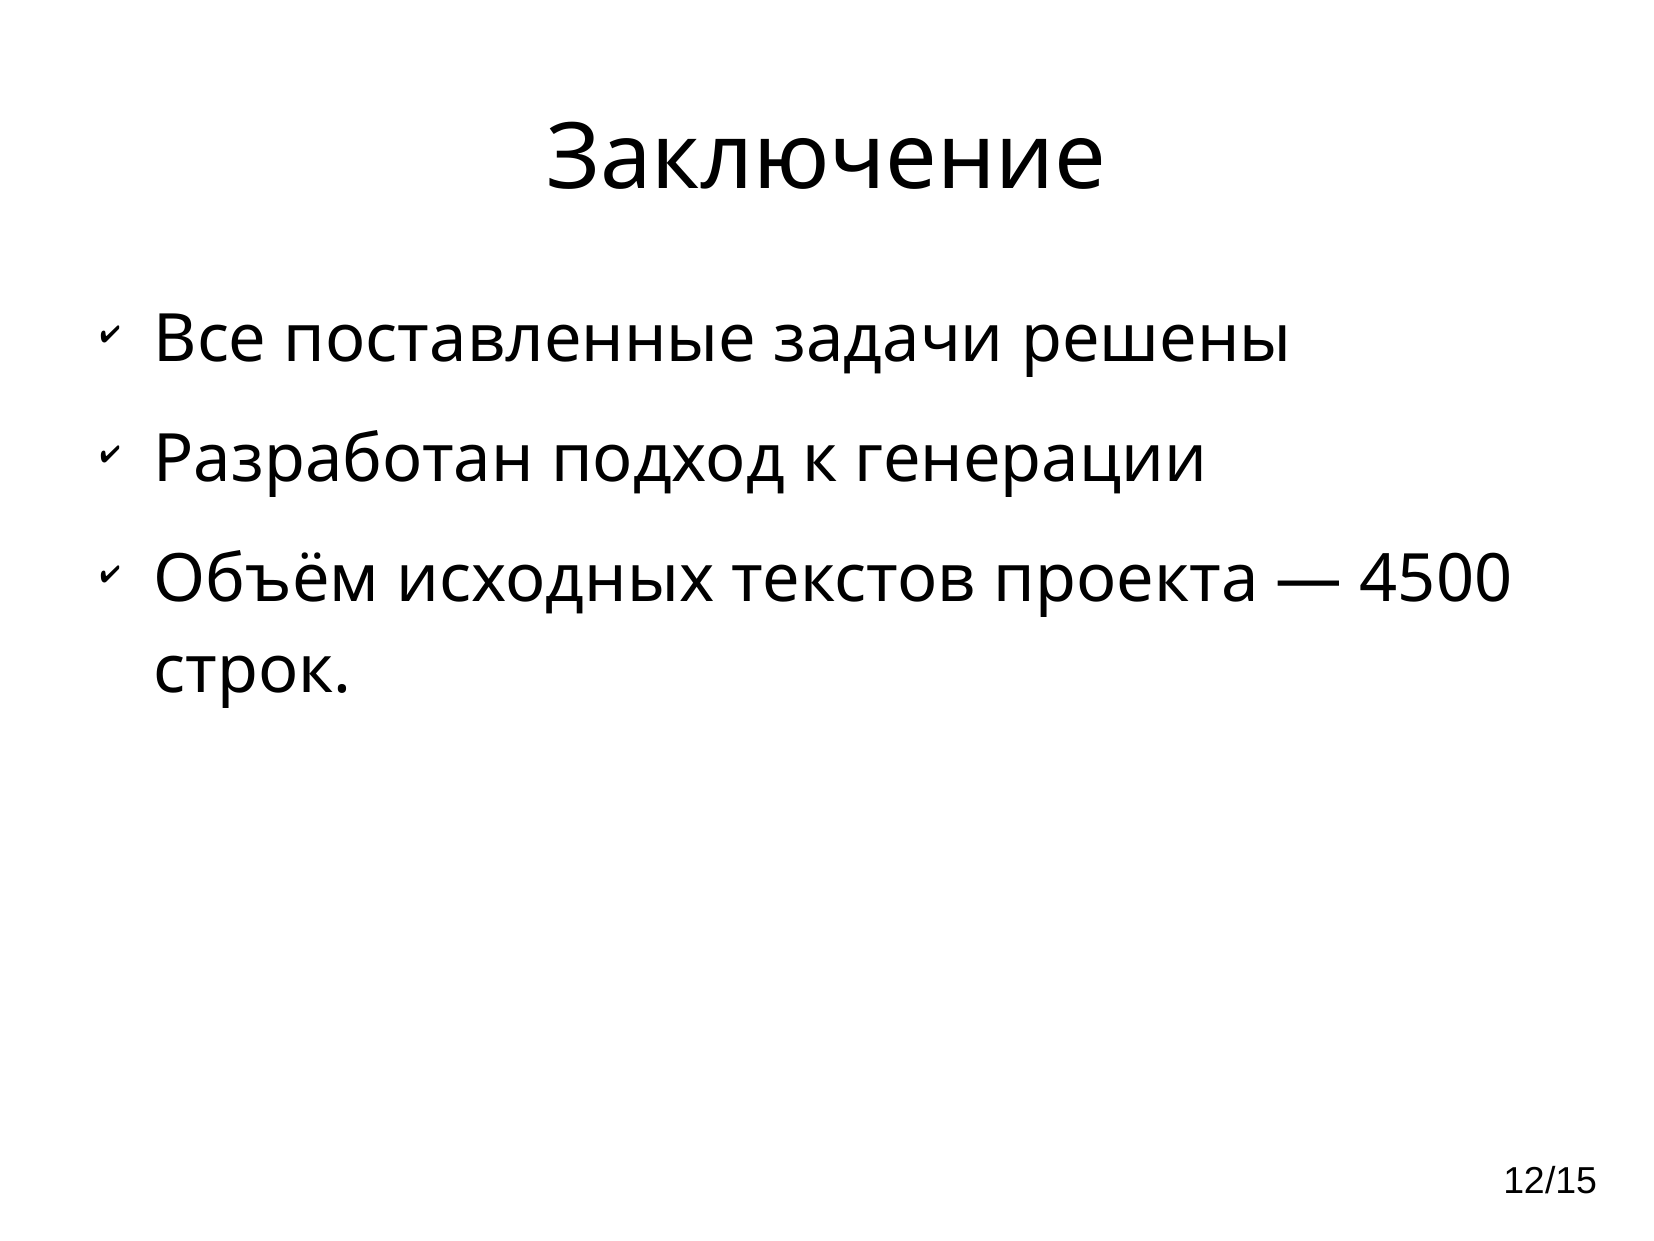

# Заключение
Все поставленные задачи решены
Разработан подход к генерации
Объём исходных текстов проекта — 4500 строк.